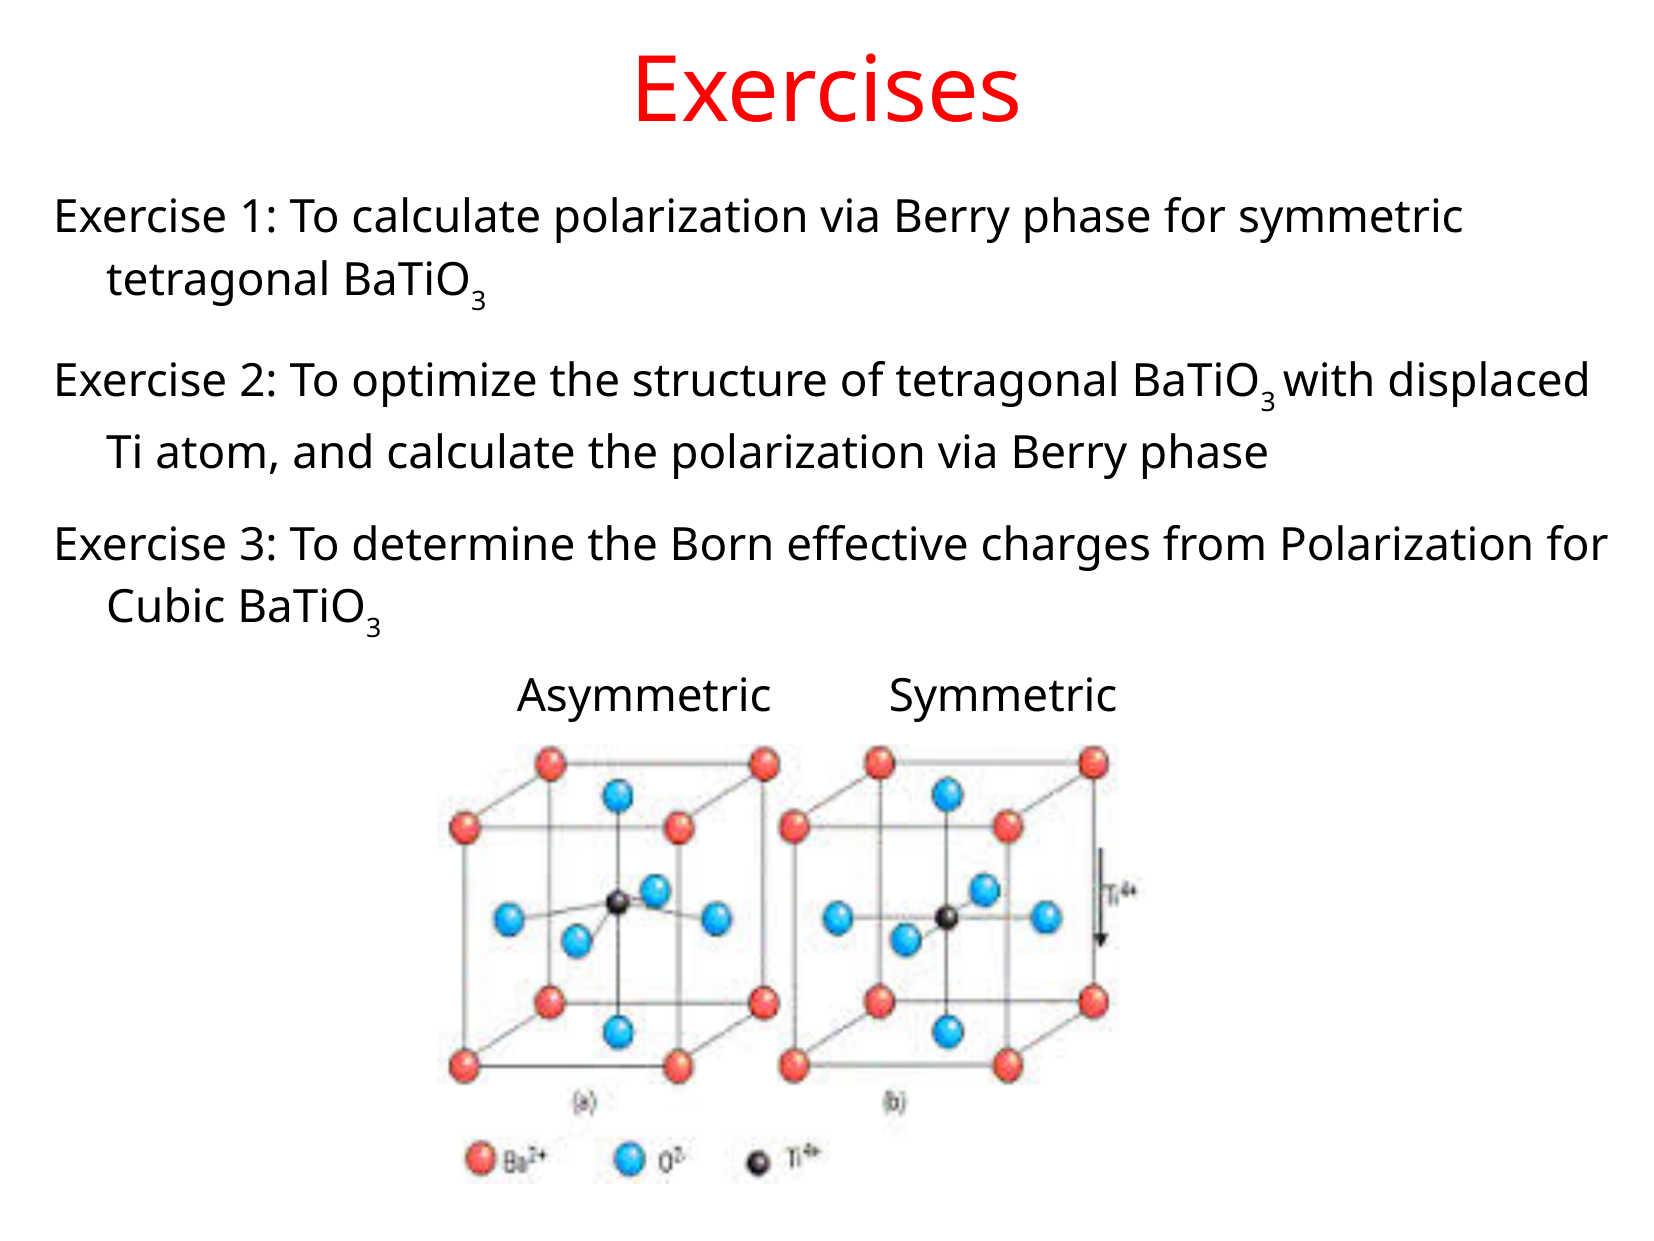

# Exercises
 To calculate polarization via Berry phase for symmetric tetragonal BaTiO3
 To optimize the structure of tetragonal BaTiO3 with displaced Ti atom, and calculate the polarization via Berry phase
 To determine the Born effective charges from Polarization for Cubic BaTiO3
Asymmetric
Symmetric